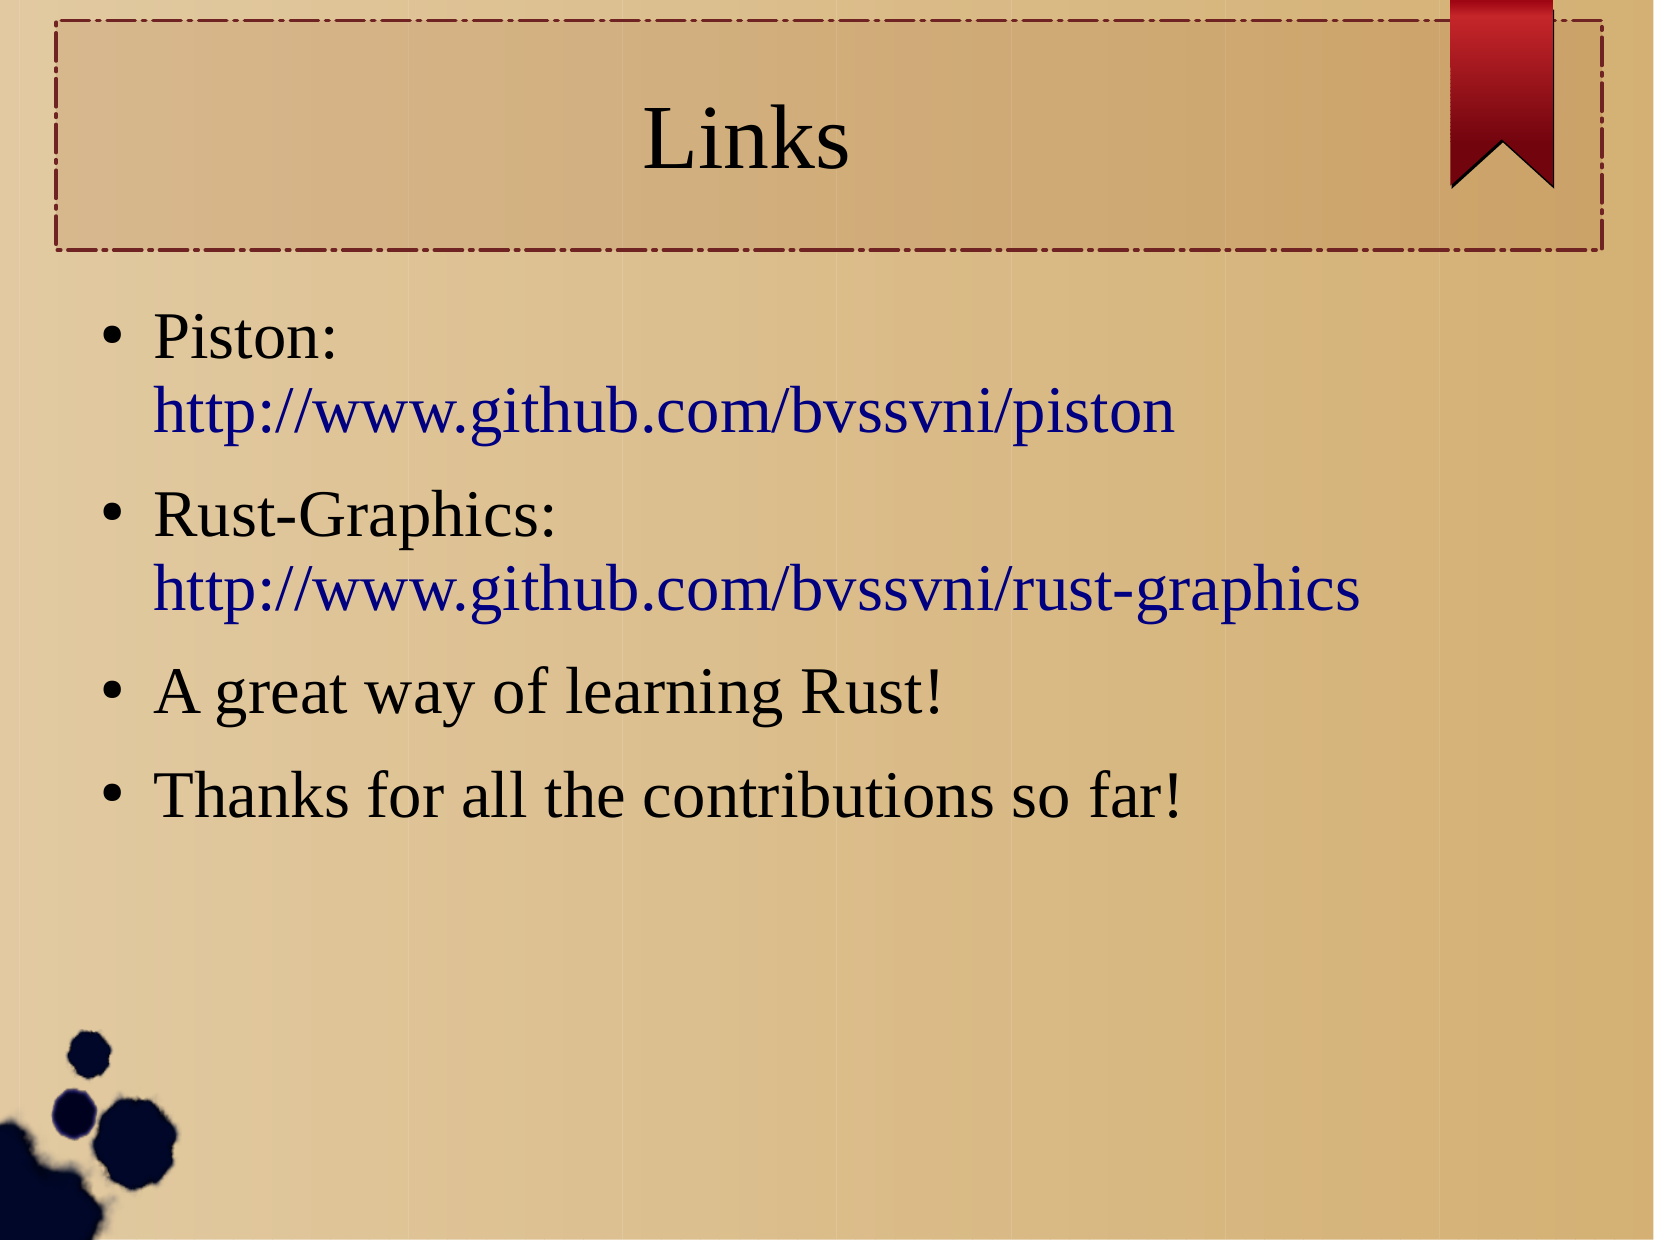

# Links
Piston:
http://www.github.com/bvssvni/piston
Rust-Graphics: http://www.github.com/bvssvni/rust-graphics
A great way of learning Rust!
Thanks for all the contributions so far!